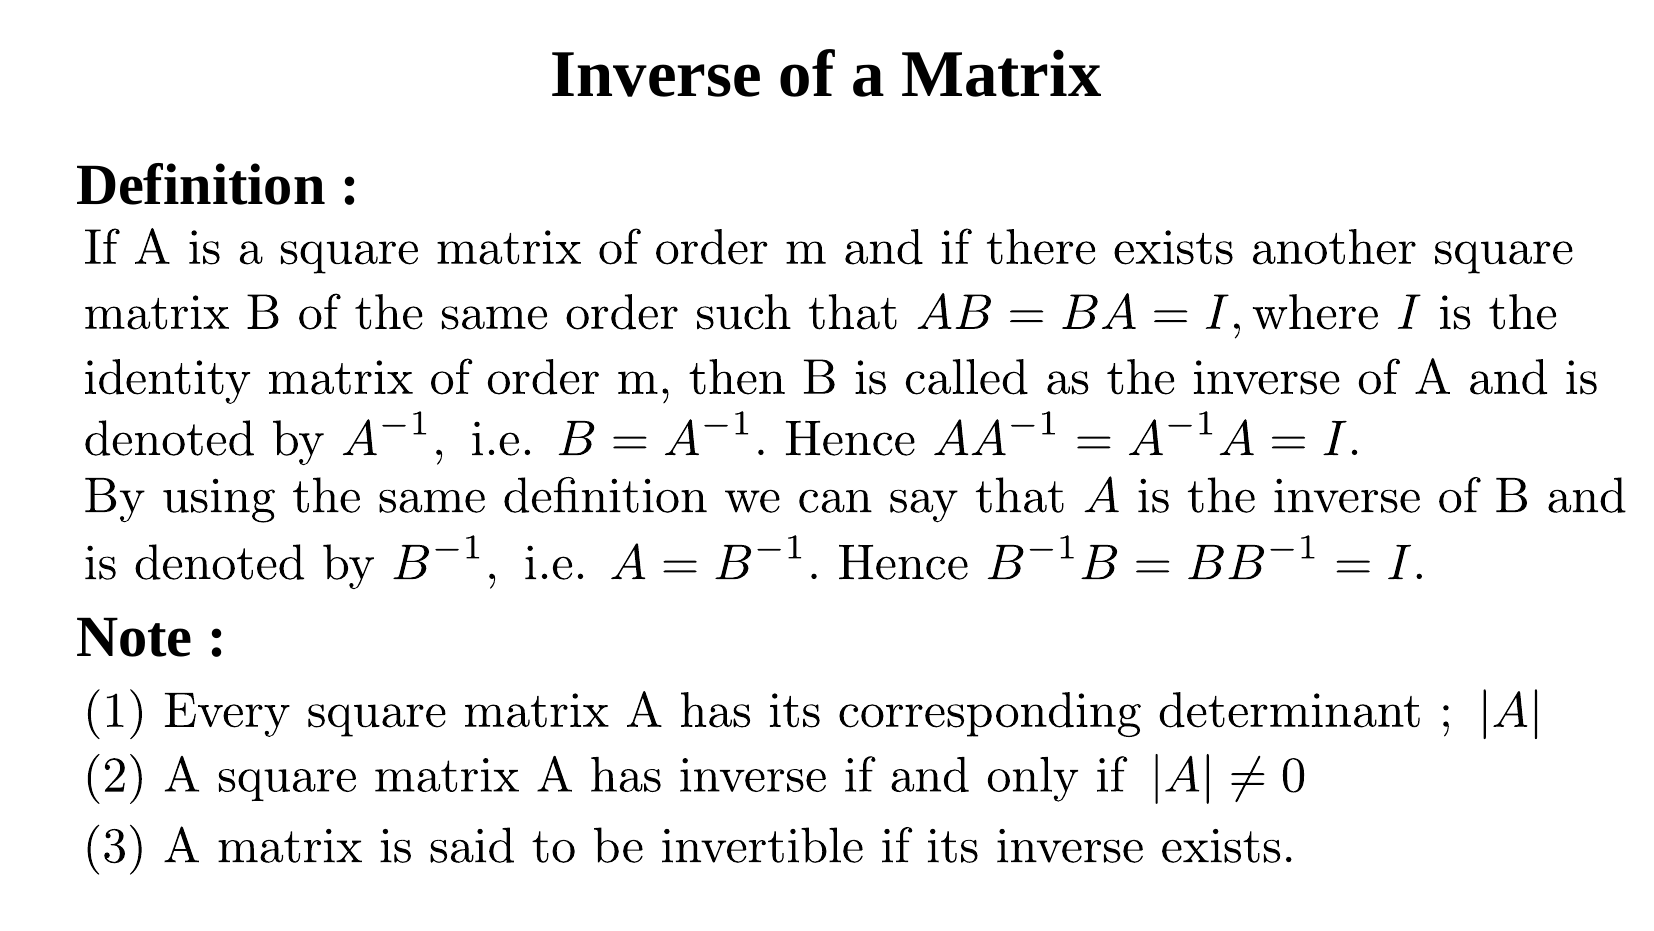

# Inverse of a Matrix
 Definition :
 Note :